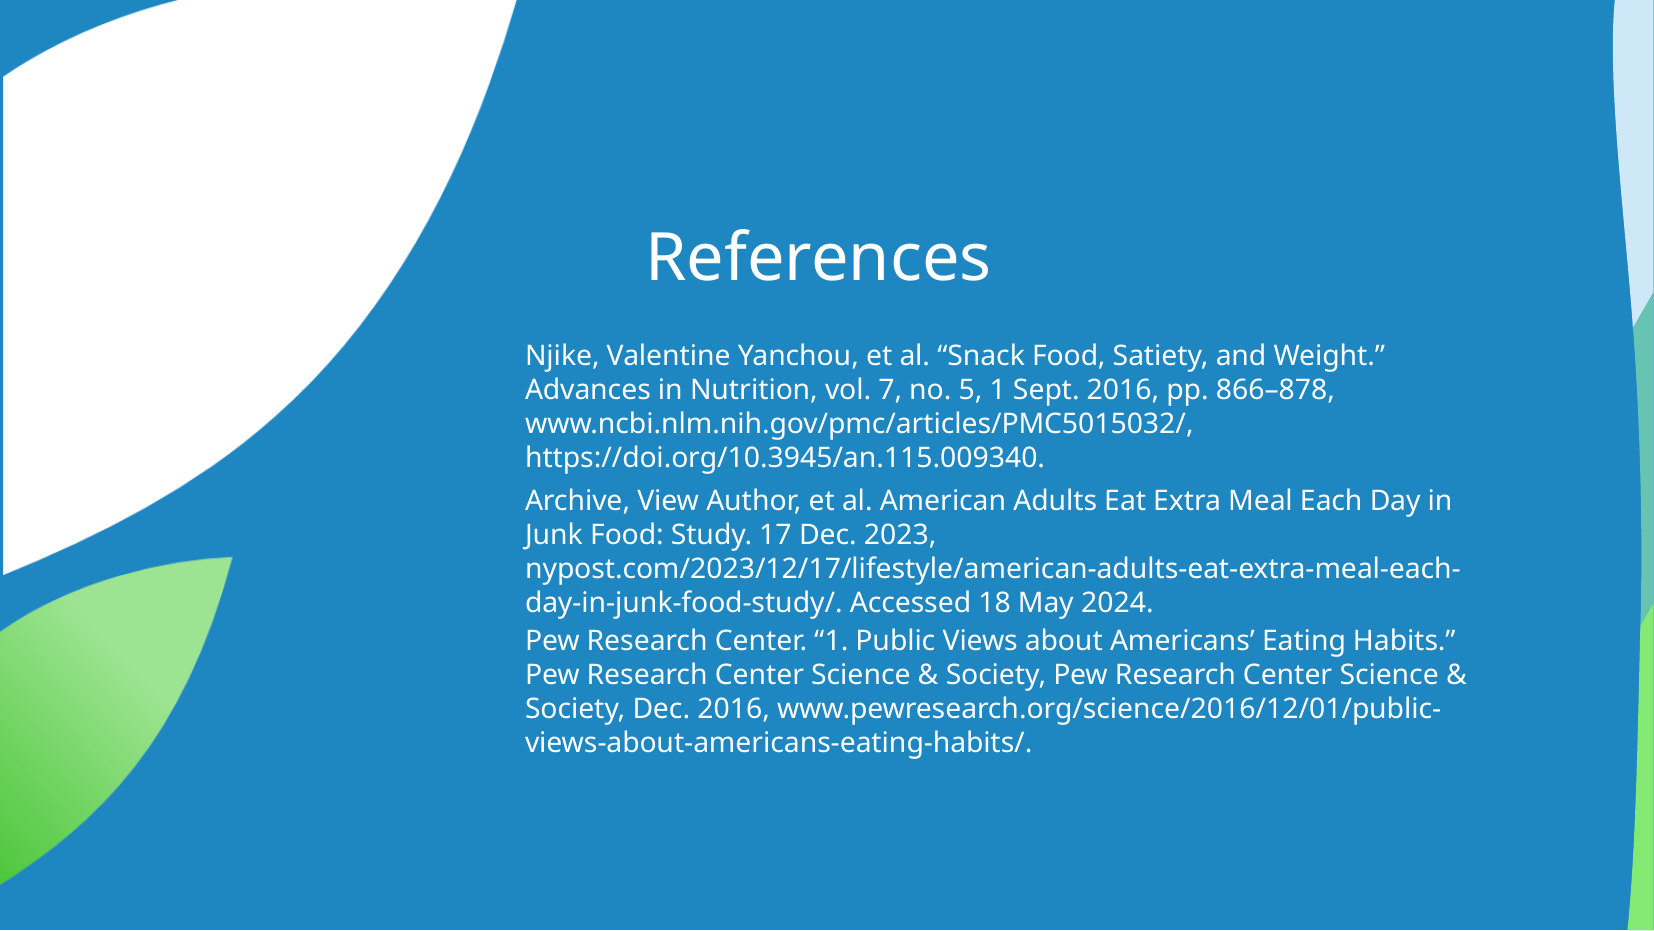

References
Njike, Valentine Yanchou, et al. “Snack Food, Satiety, and Weight.” Advances in Nutrition, vol. 7, no. 5, 1 Sept. 2016, pp. 866–878, www.ncbi.nlm.nih.gov/pmc/articles/PMC5015032/, https://doi.org/10.3945/an.115.009340.
Archive, View Author, et al. American Adults Eat Extra Meal Each Day in Junk Food: Study. 17 Dec. 2023, nypost.com/2023/12/17/lifestyle/american-adults-eat-extra-meal-each-day-in-junk-food-study/. Accessed 18 May 2024.
Pew Research Center. “1. Public Views about Americans’ Eating Habits.” Pew Research Center Science & Society, Pew Research Center Science & Society, Dec. 2016, www.pewresearch.org/science/2016/12/01/public-views-about-americans-eating-habits/.